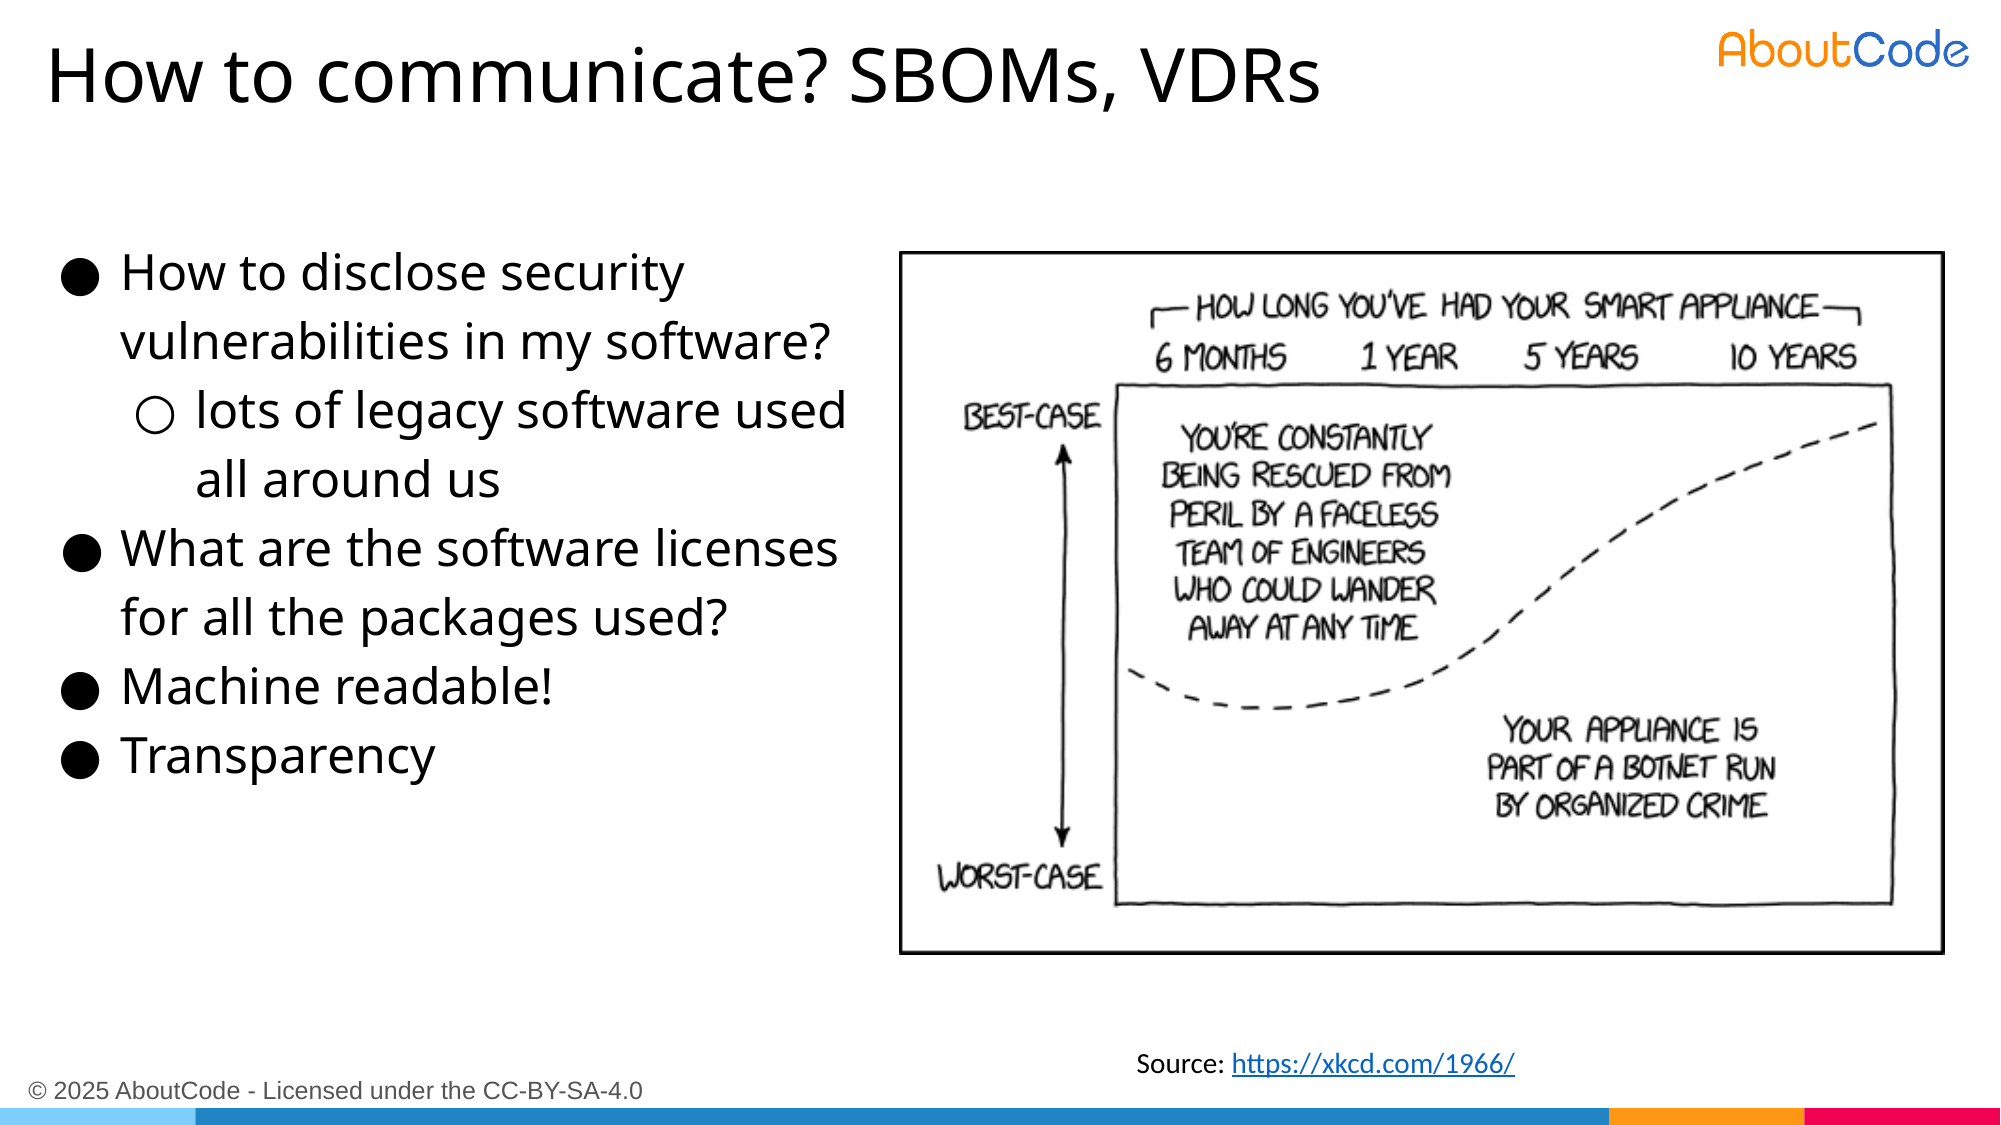

# How to communicate? SBOMs, VDRs
How to disclose security vulnerabilities in my software?
lots of legacy software used all around us
What are the software licenses for all the packages used?
Machine readable!
Transparency
Source: https://xkcd.com/1966/